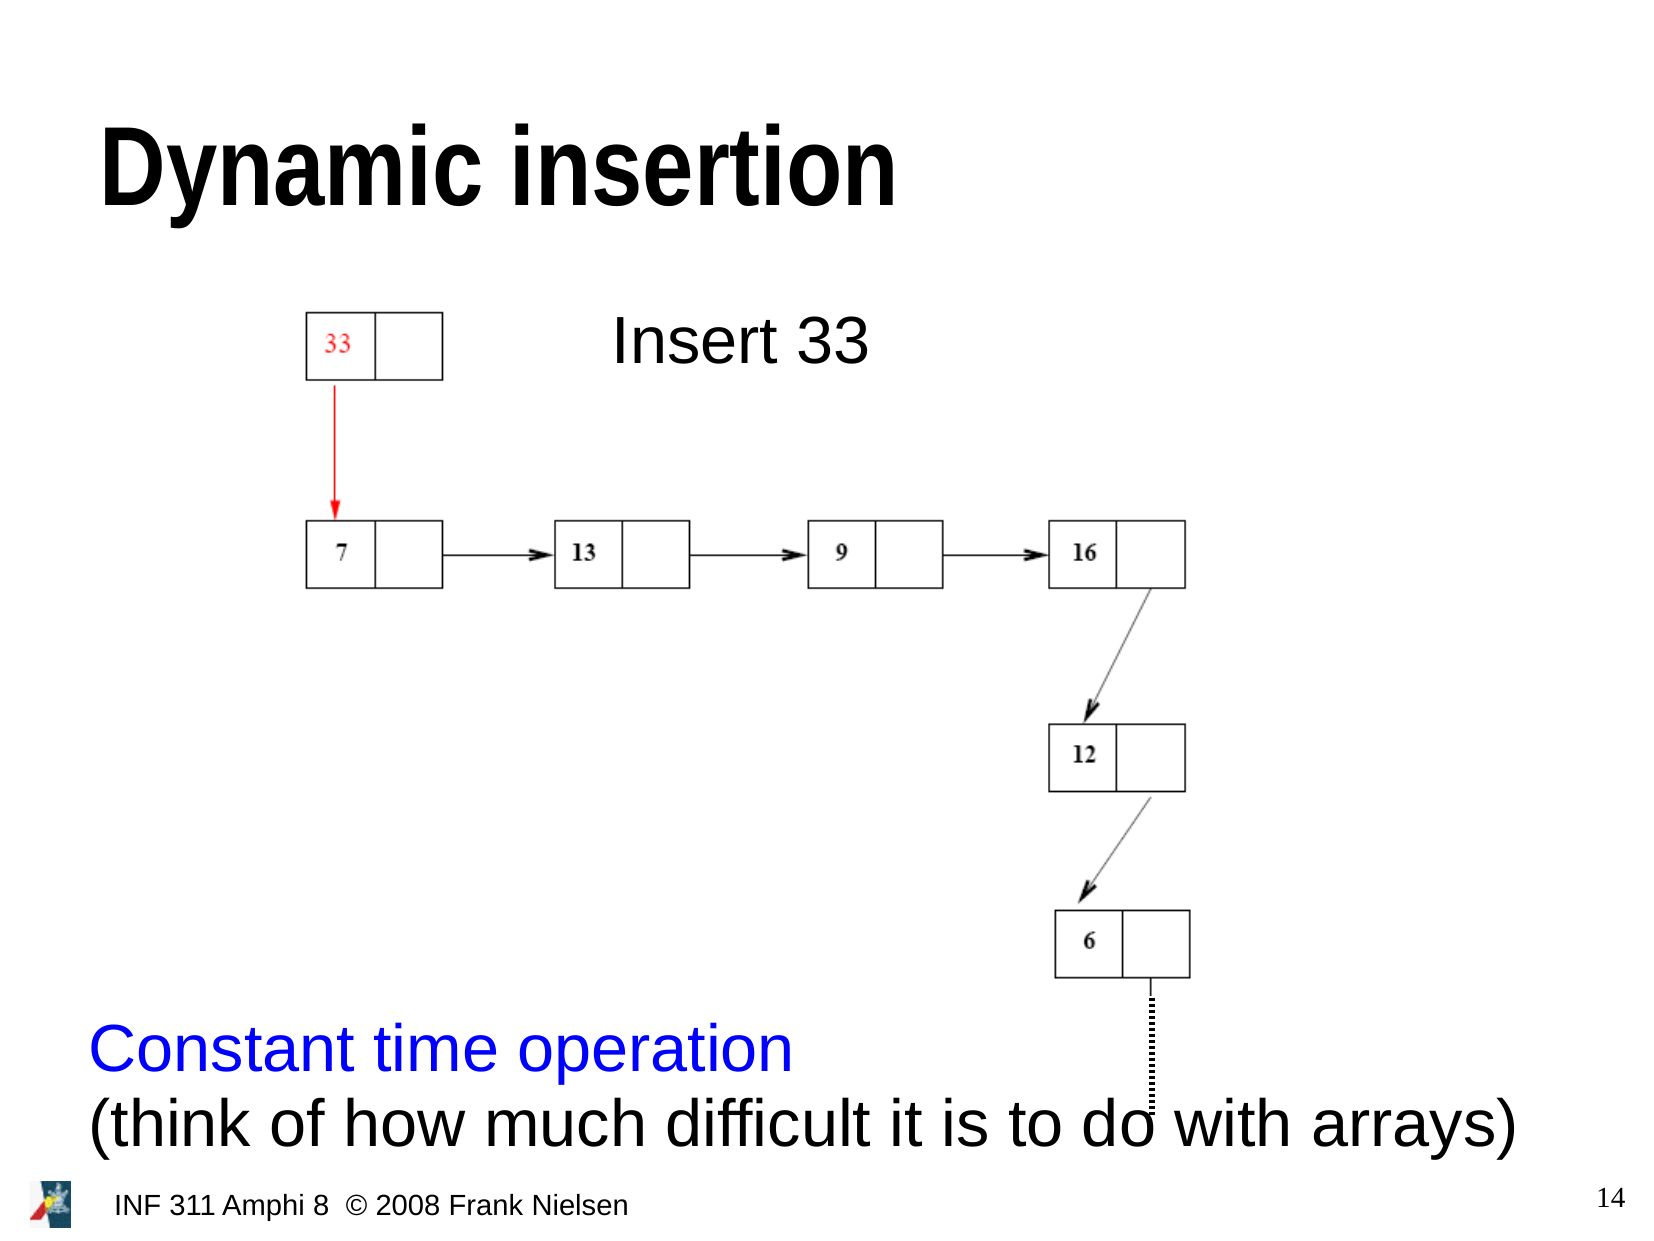

Dynamic insertion
Insert 33
Constant time operation
(think of how much difficult it is to do with arrays)